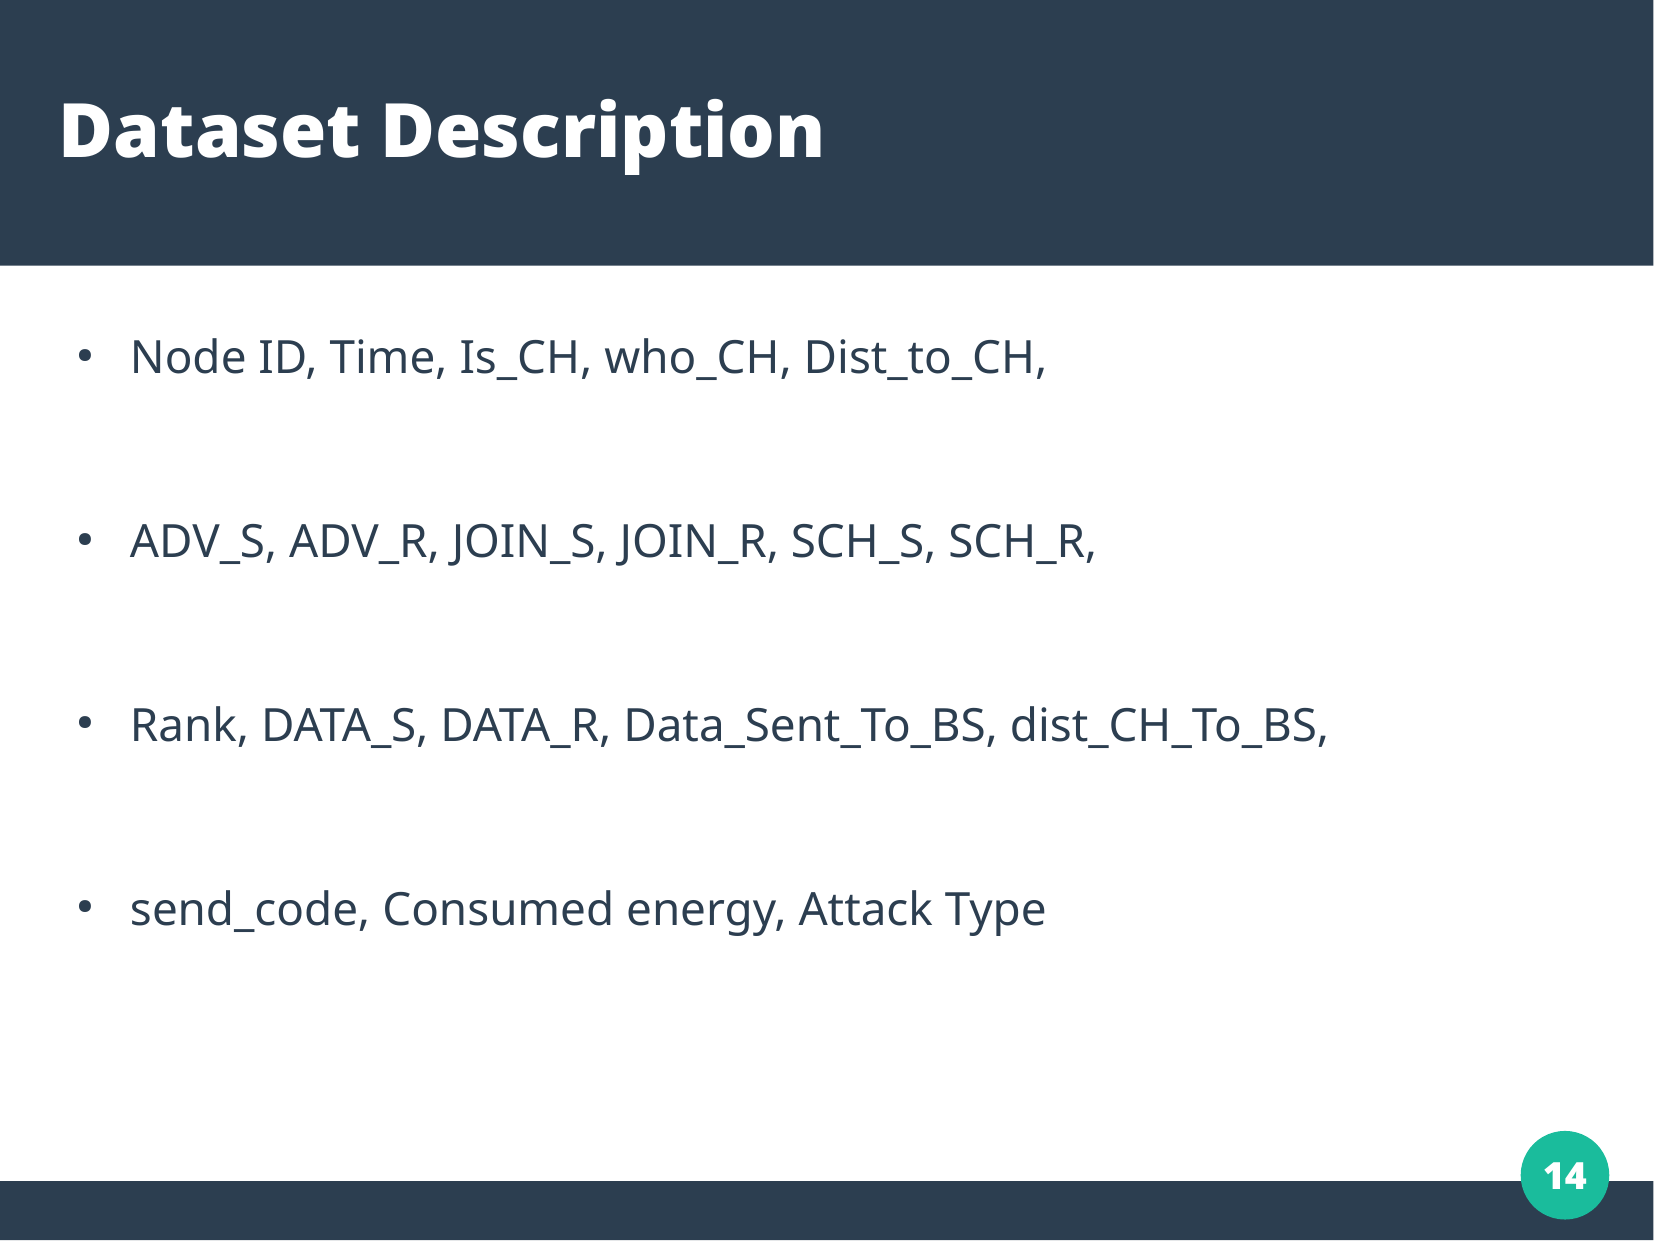

# Dataset Description
Node ID, Time, Is_CH, who_CH, Dist_to_CH,
ADV_S, ADV_R, JOIN_S, JOIN_R, SCH_S, SCH_R,
Rank, DATA_S, DATA_R, Data_Sent_To_BS, dist_CH_To_BS,
send_code, Consumed energy, Attack Type
14